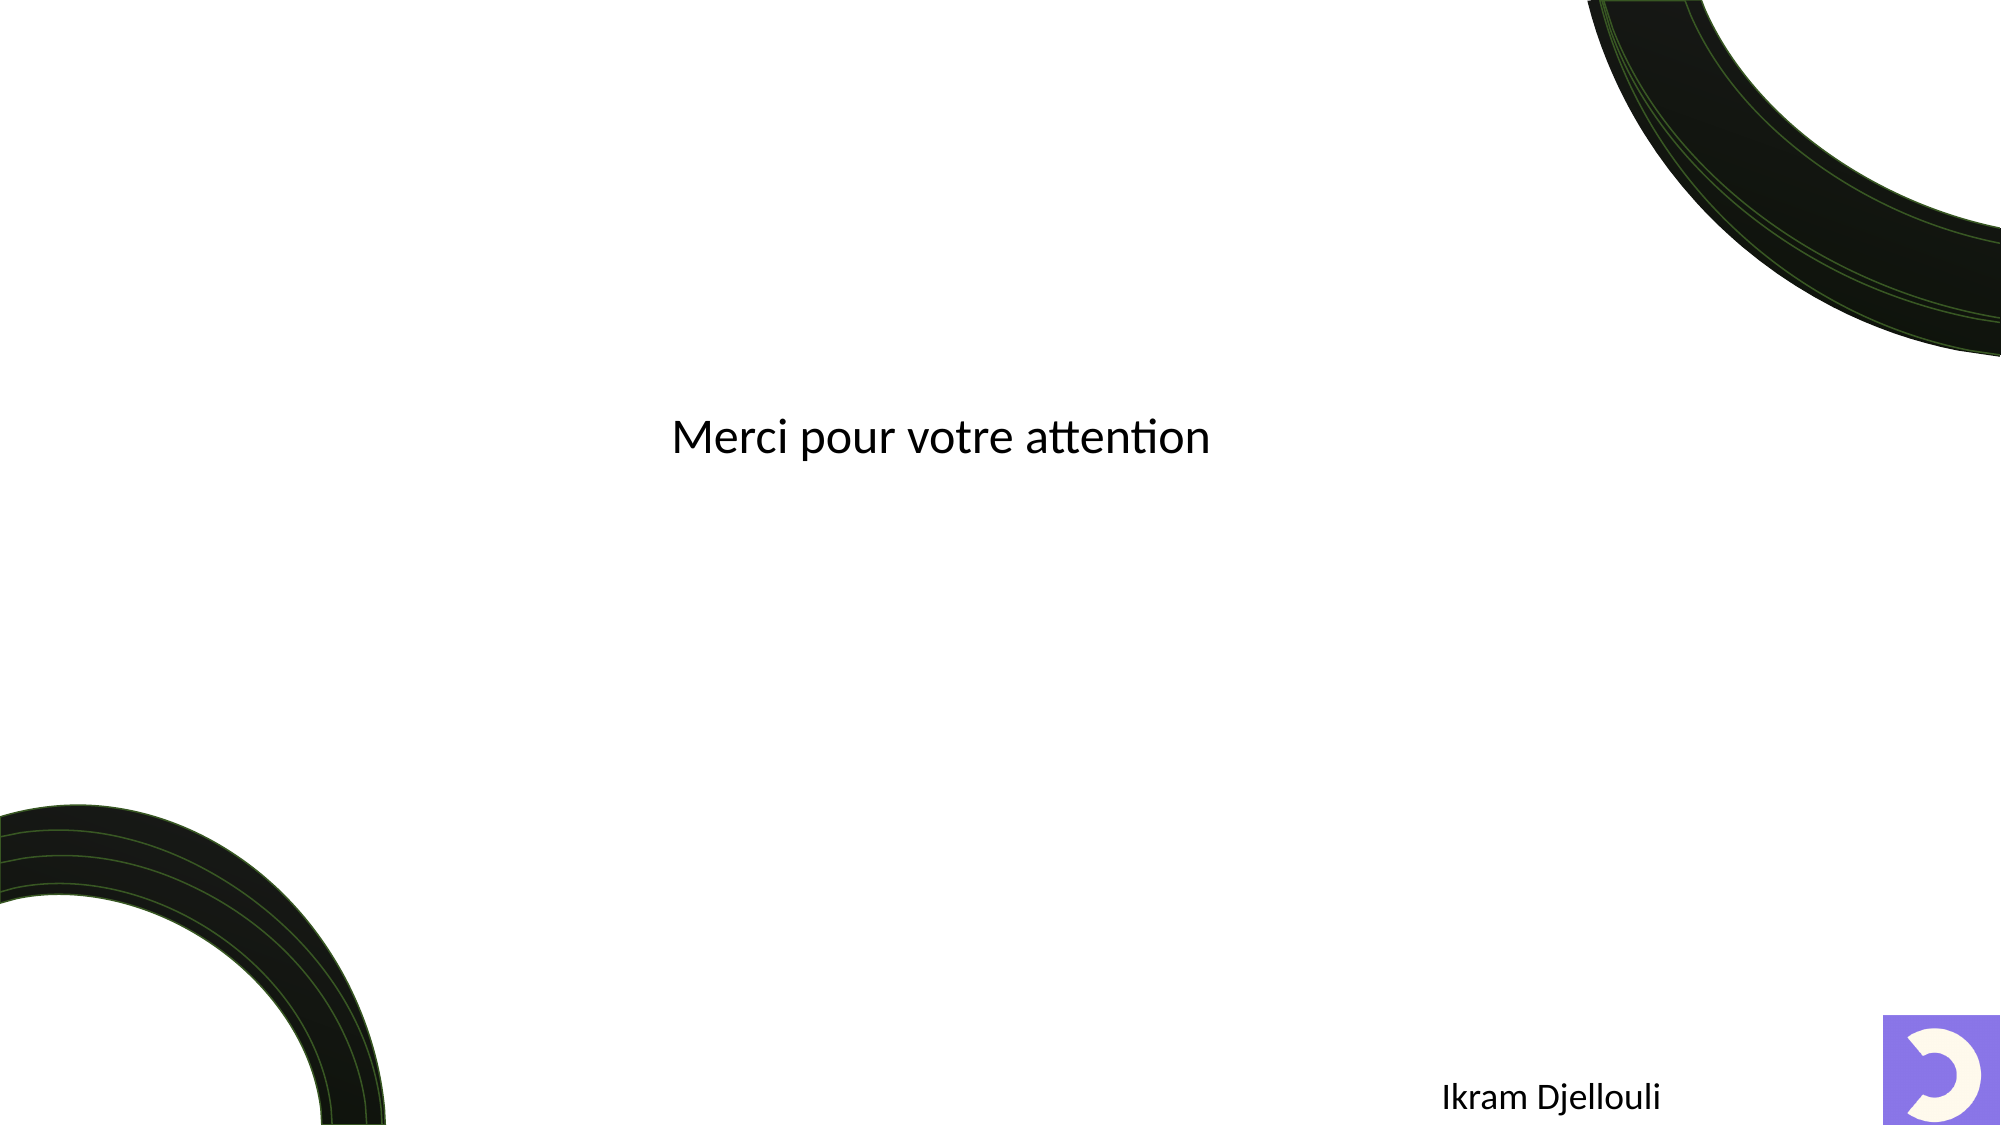

# Merci pour votre attention
Ikram Djellouli